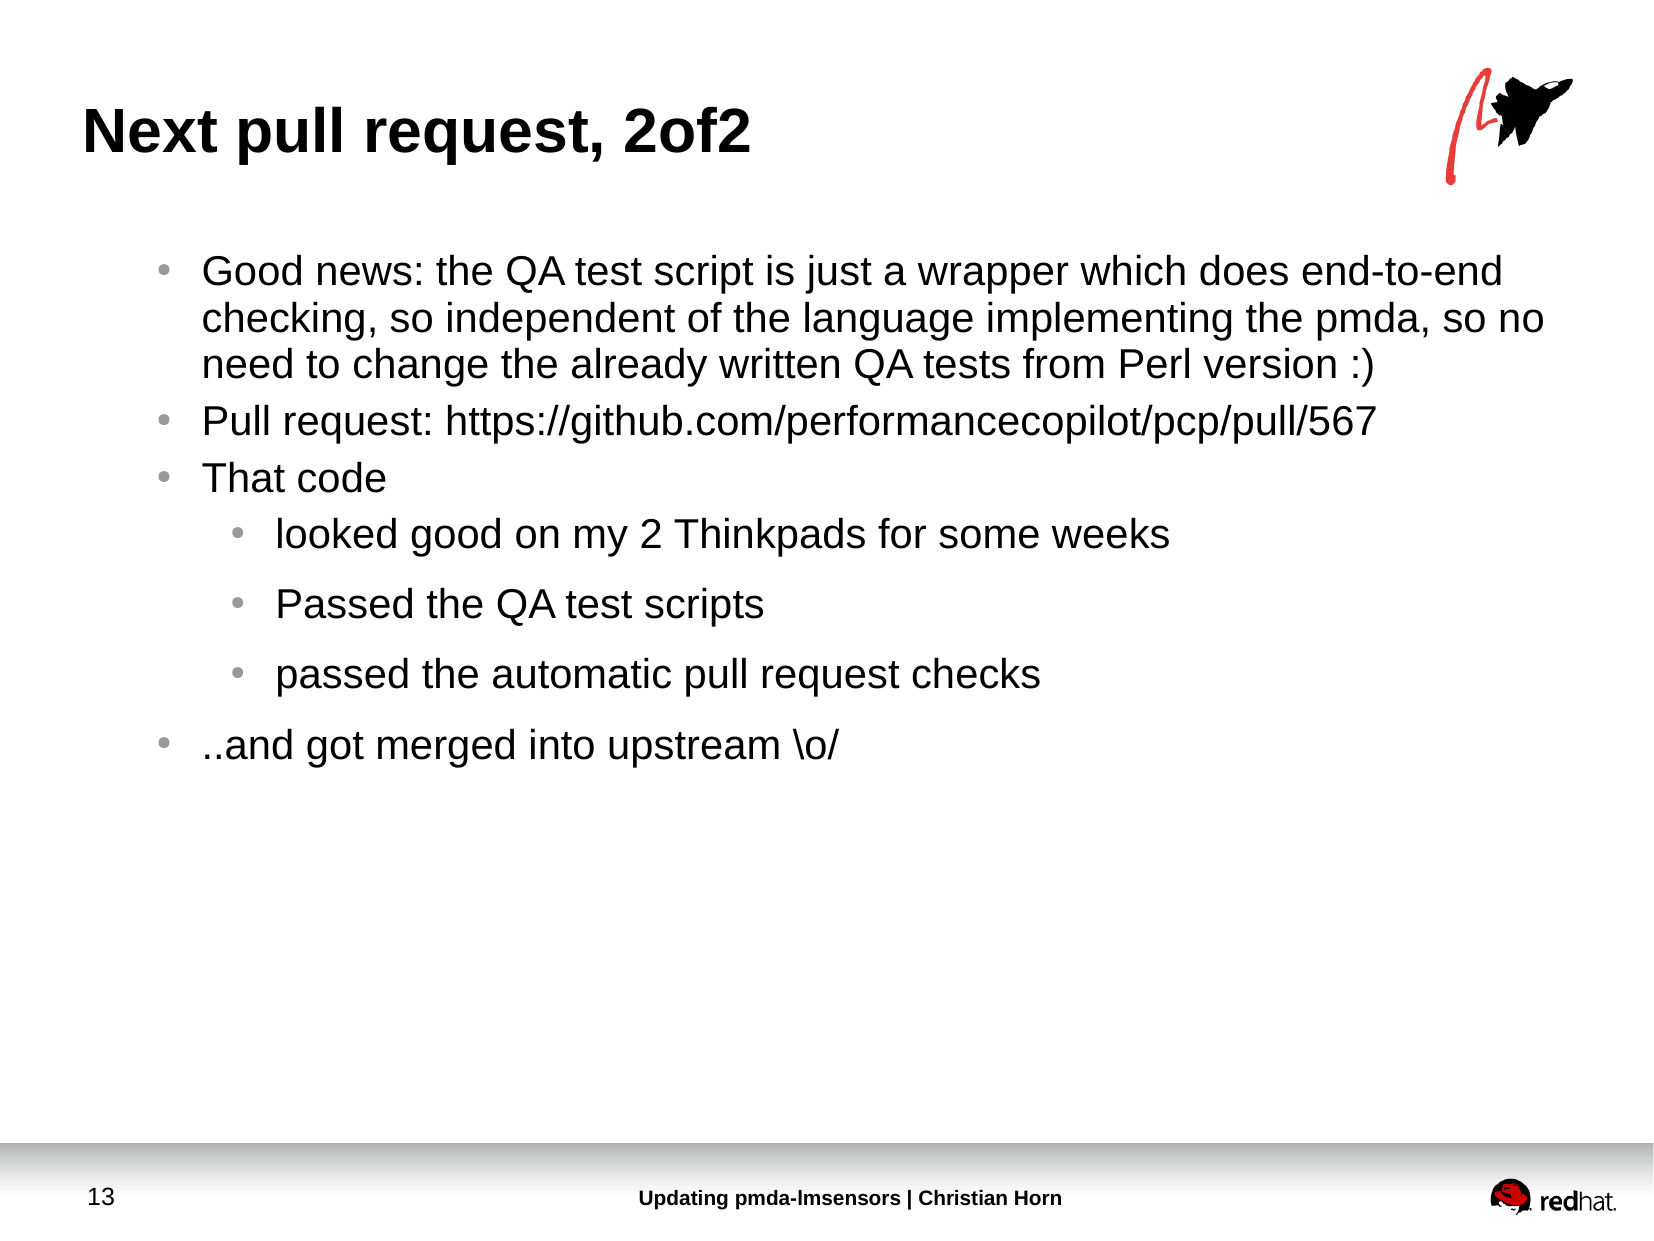

# Next pull request, 2of2
Good news: the QA test script is just a wrapper which does end-to-end checking, so independent of the language implementing the pmda, so no need to change the already written QA tests from Perl version :)
Pull request: https://github.com/performancecopilot/pcp/pull/567
That code
looked good on my 2 Thinkpads for some weeks
Passed the QA test scripts
passed the automatic pull request checks
..and got merged into upstream \o/